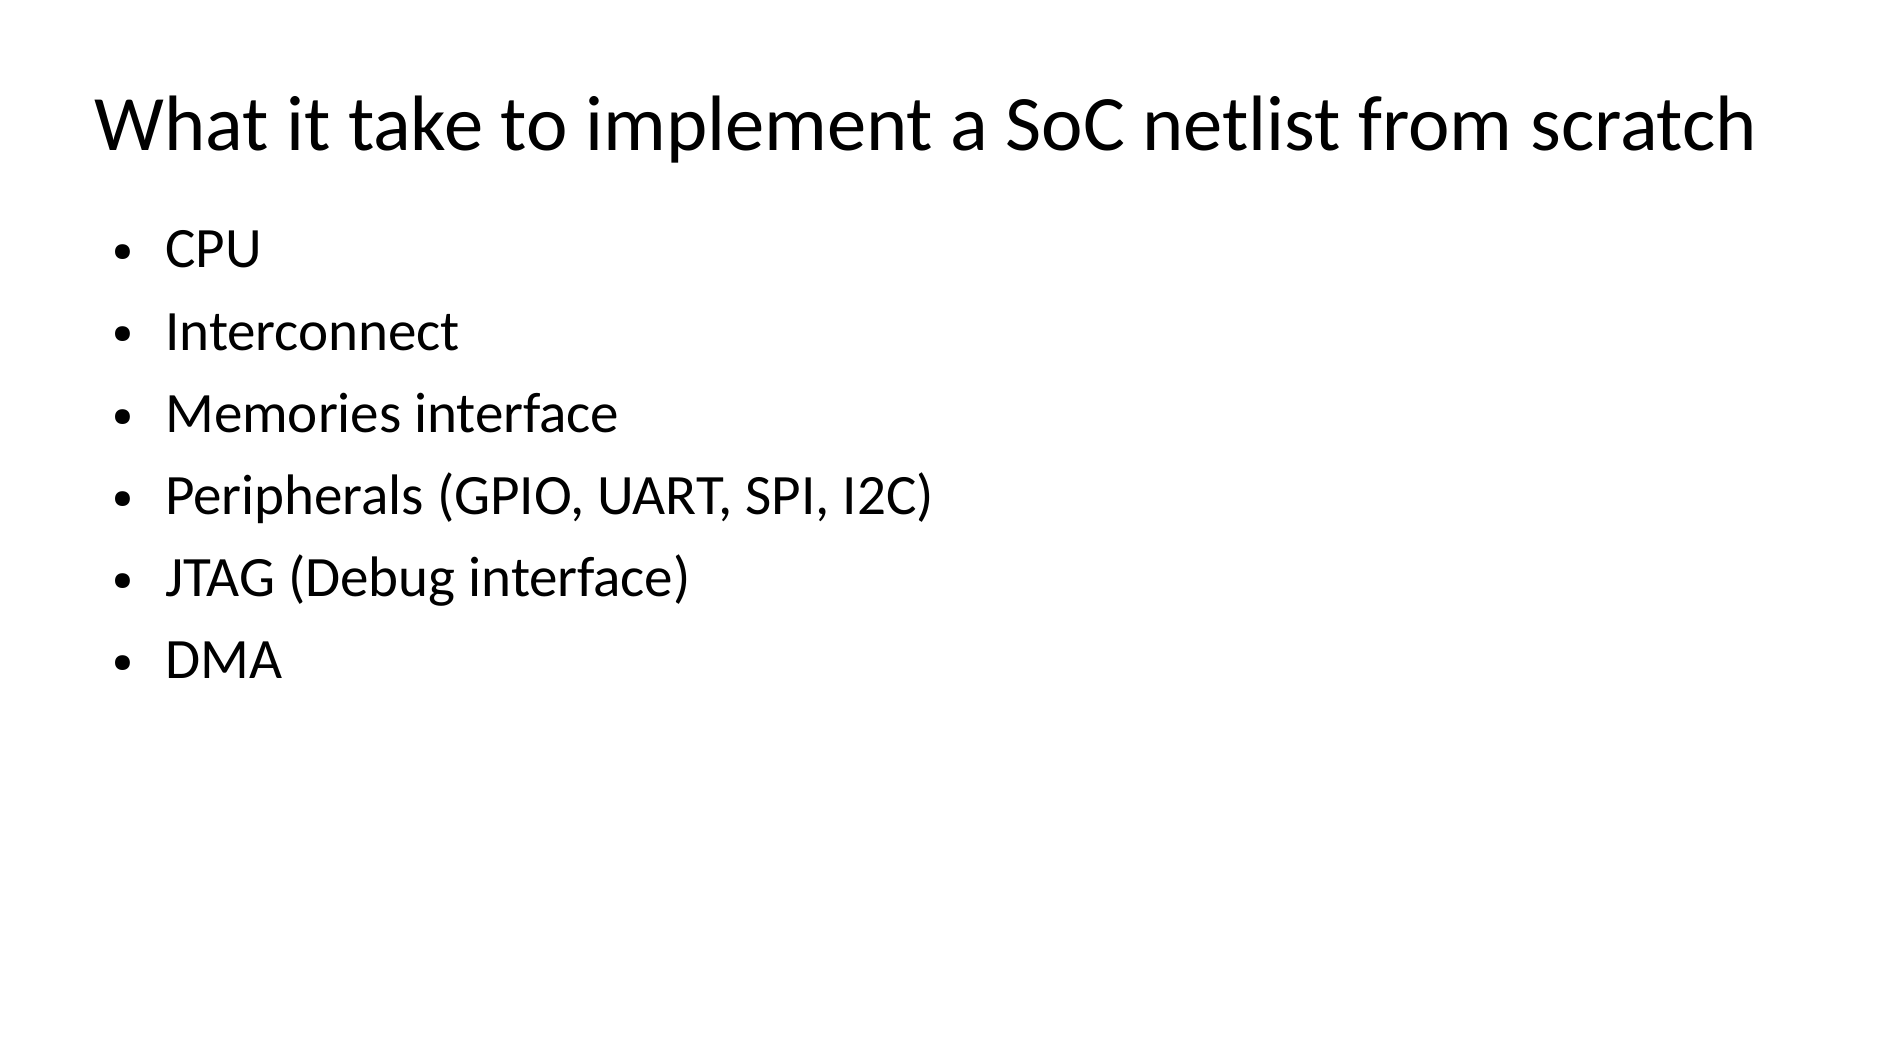

# What it take to implement a SoC netlist from scratch
CPU
Interconnect
Memories interface
Peripherals (GPIO, UART, SPI, I2C)
JTAG (Debug interface)
DMA